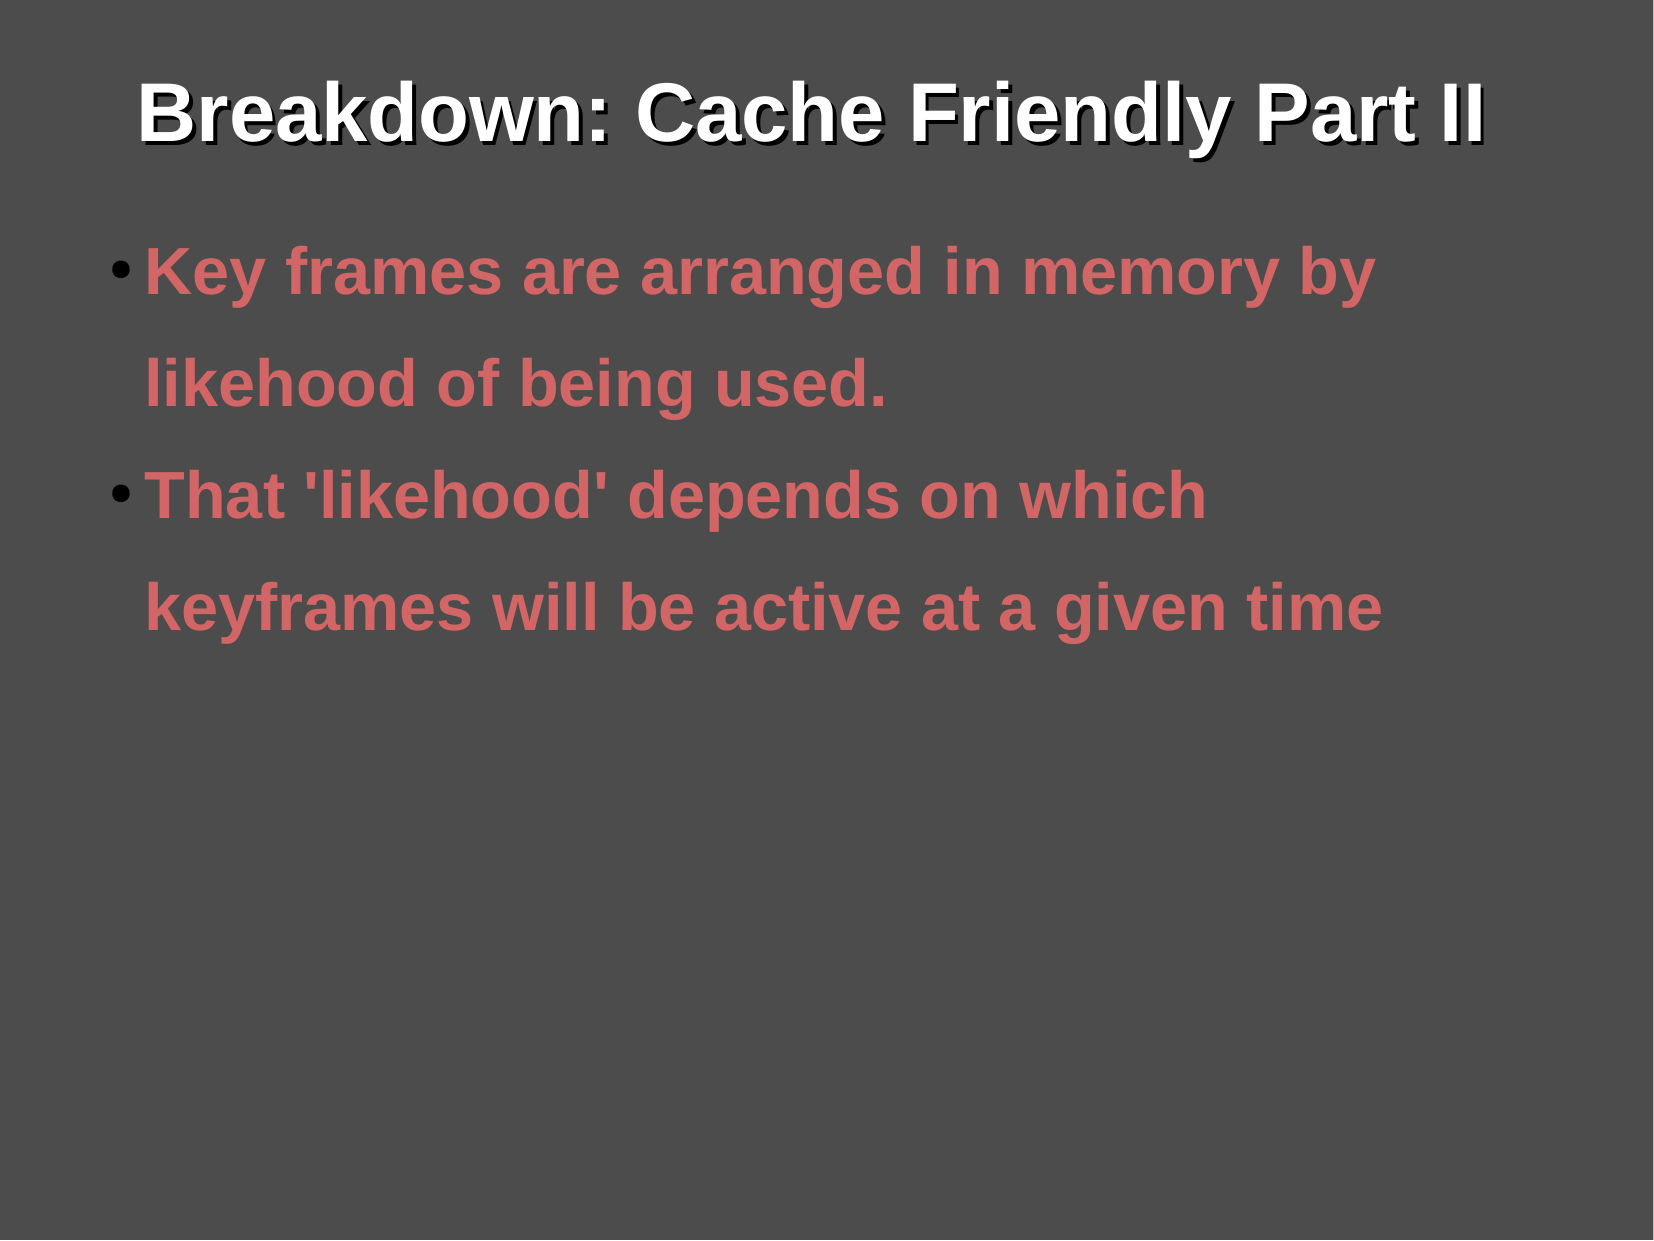

Breakdown: Cache Friendly Part II
Key frames are arranged in memory by likehood of being used.
That 'likehood' depends on which keyframes will be active at a given time